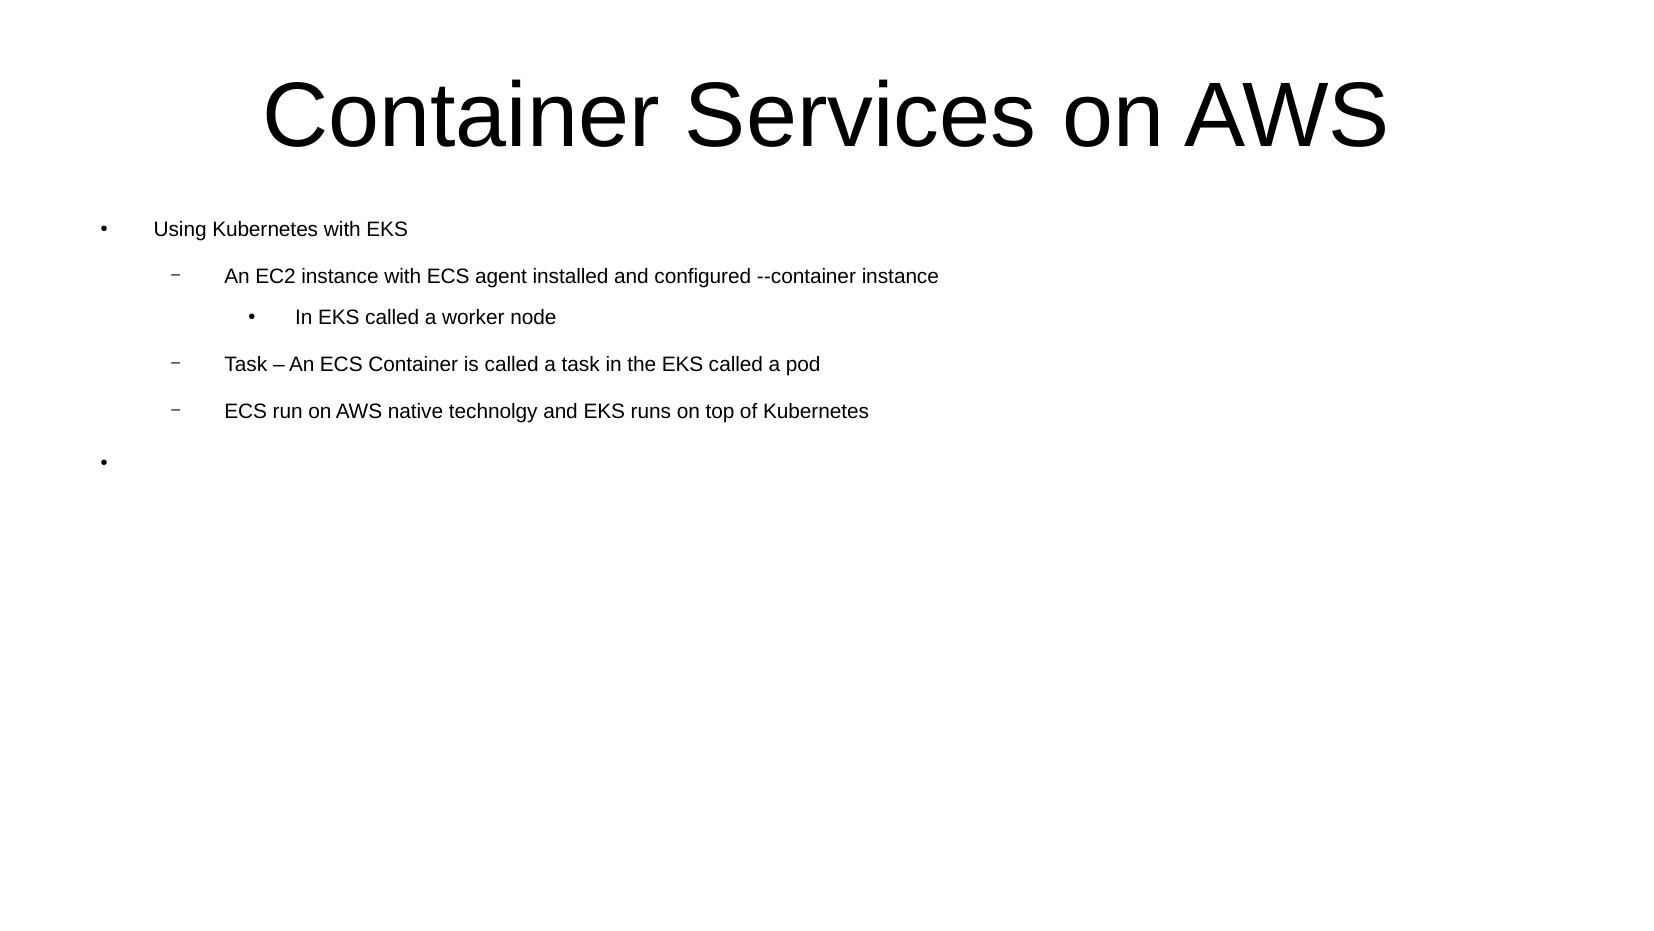

# Container Services on AWS
Using Kubernetes with EKS
An EC2 instance with ECS agent installed and configured --container instance
In EKS called a worker node
Task – An ECS Container is called a task in the EKS called a pod
ECS run on AWS native technolgy and EKS runs on top of Kubernetes